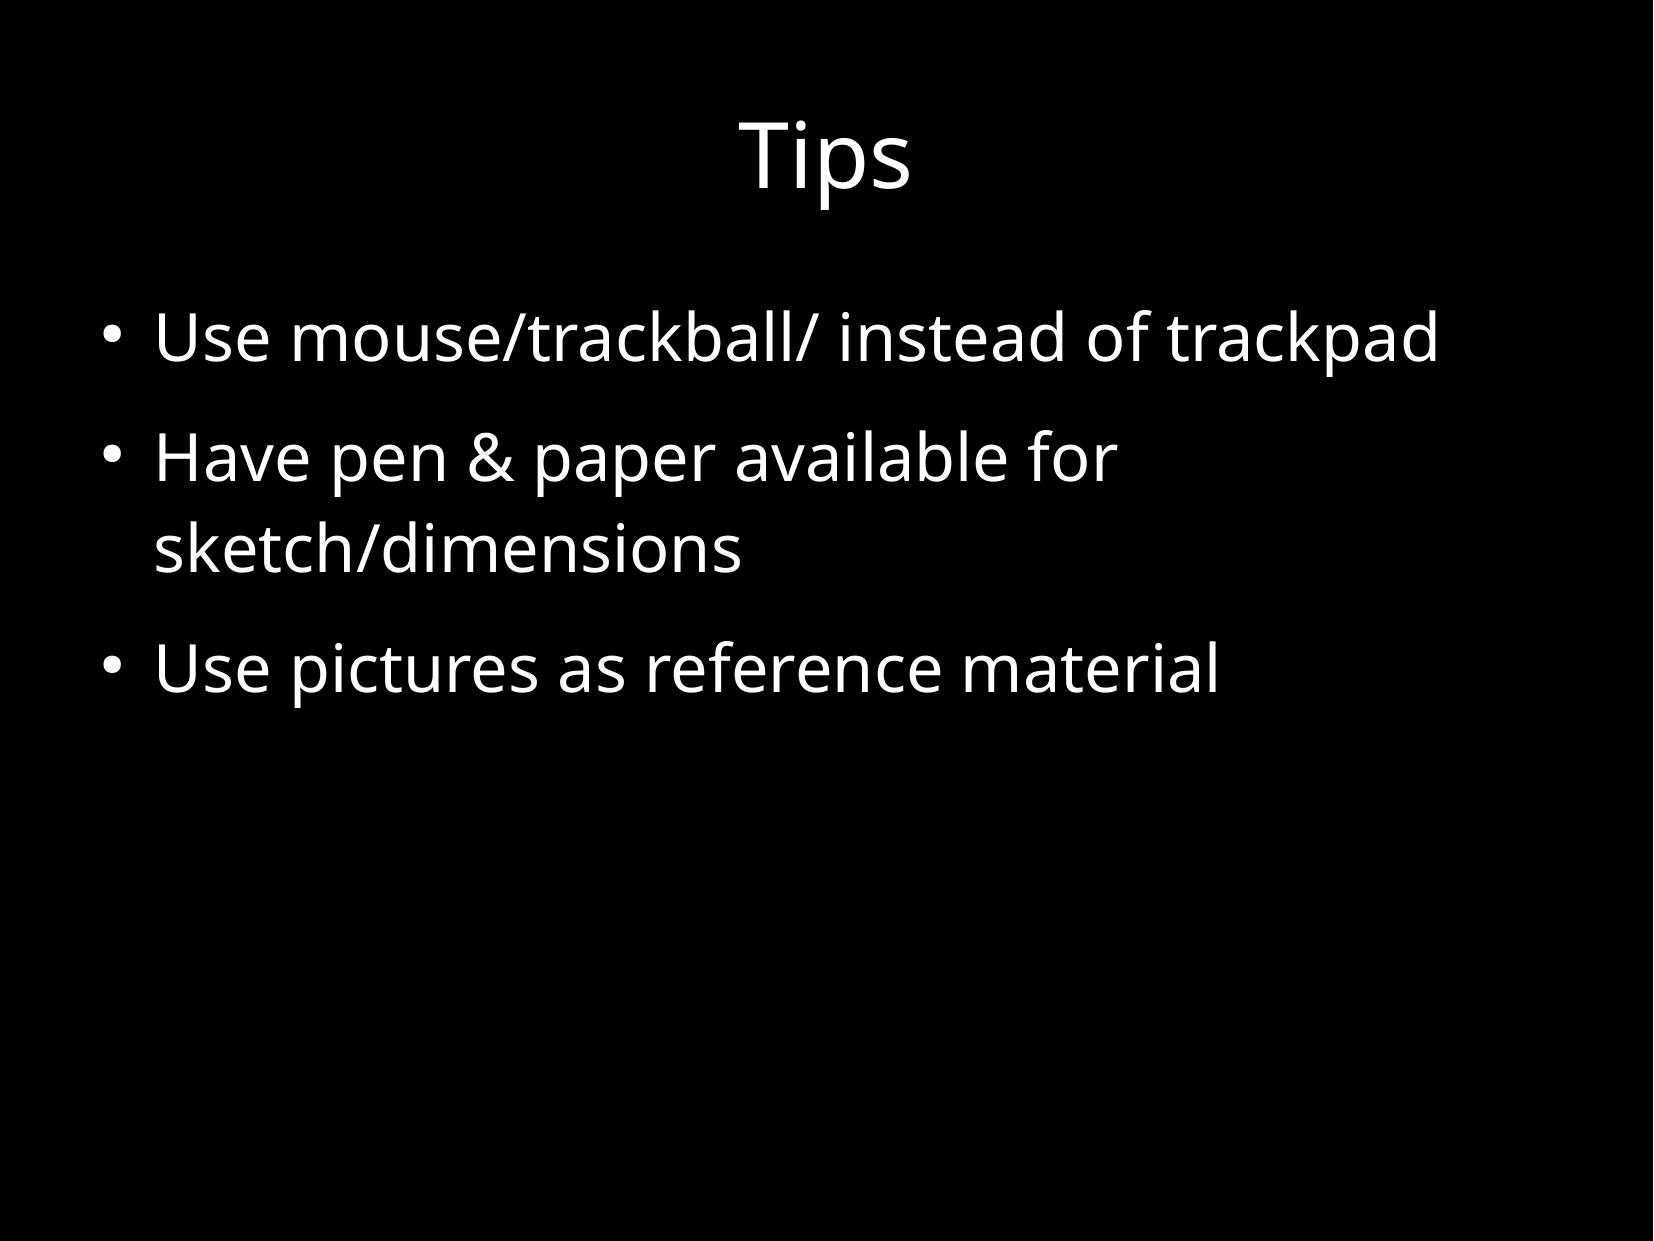

# Tips
Use mouse/trackball/ instead of trackpad
Have pen & paper available for sketch/dimensions
Use pictures as reference material